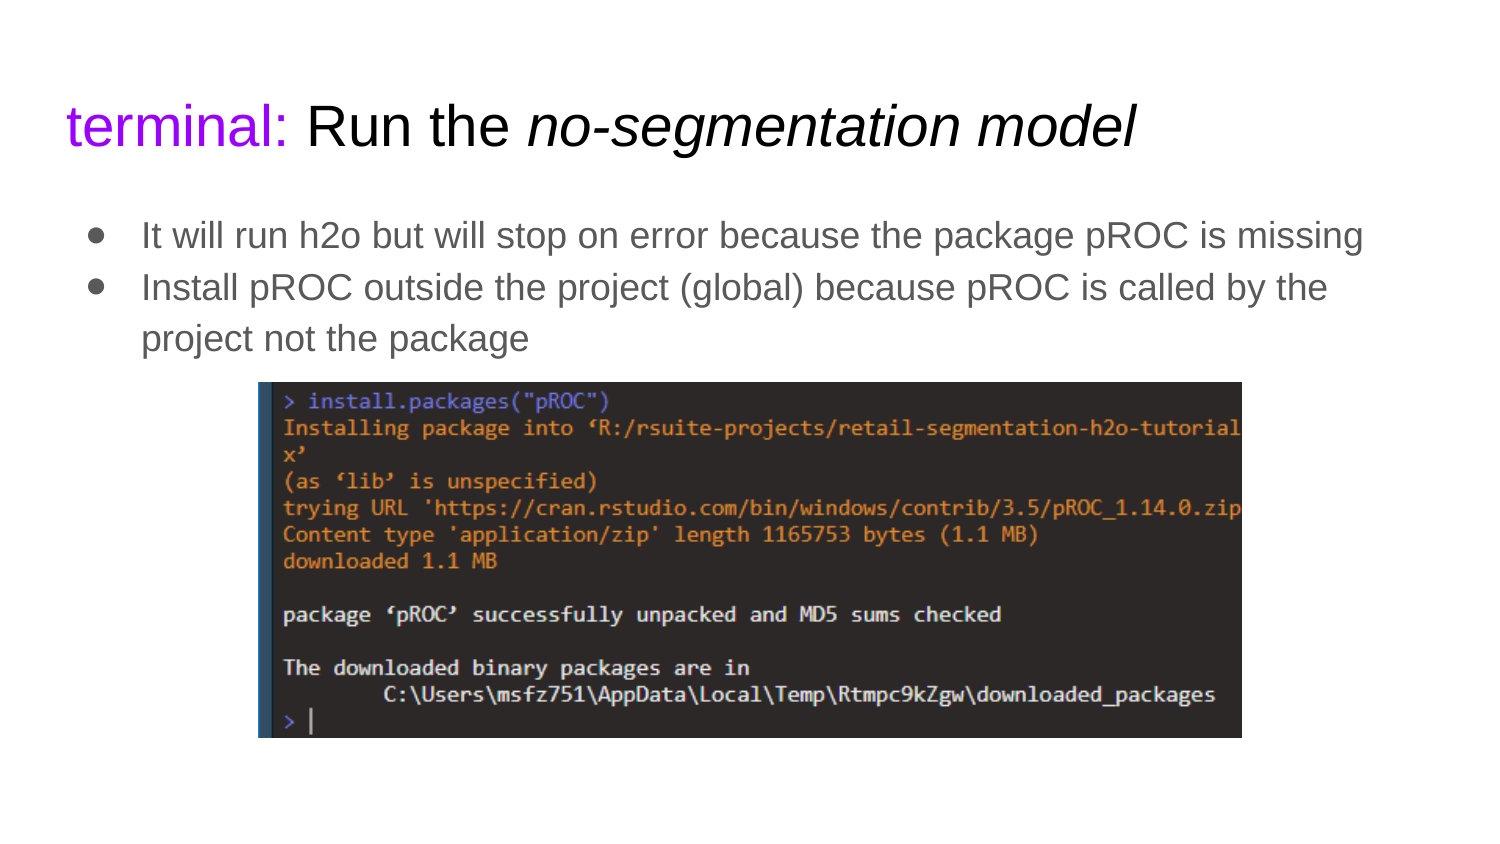

# terminal: Run the no-segmentation model
It will run h2o but will stop on error because the package pROC is missing
Install pROC outside the project (global) because pROC is called by the project not the package